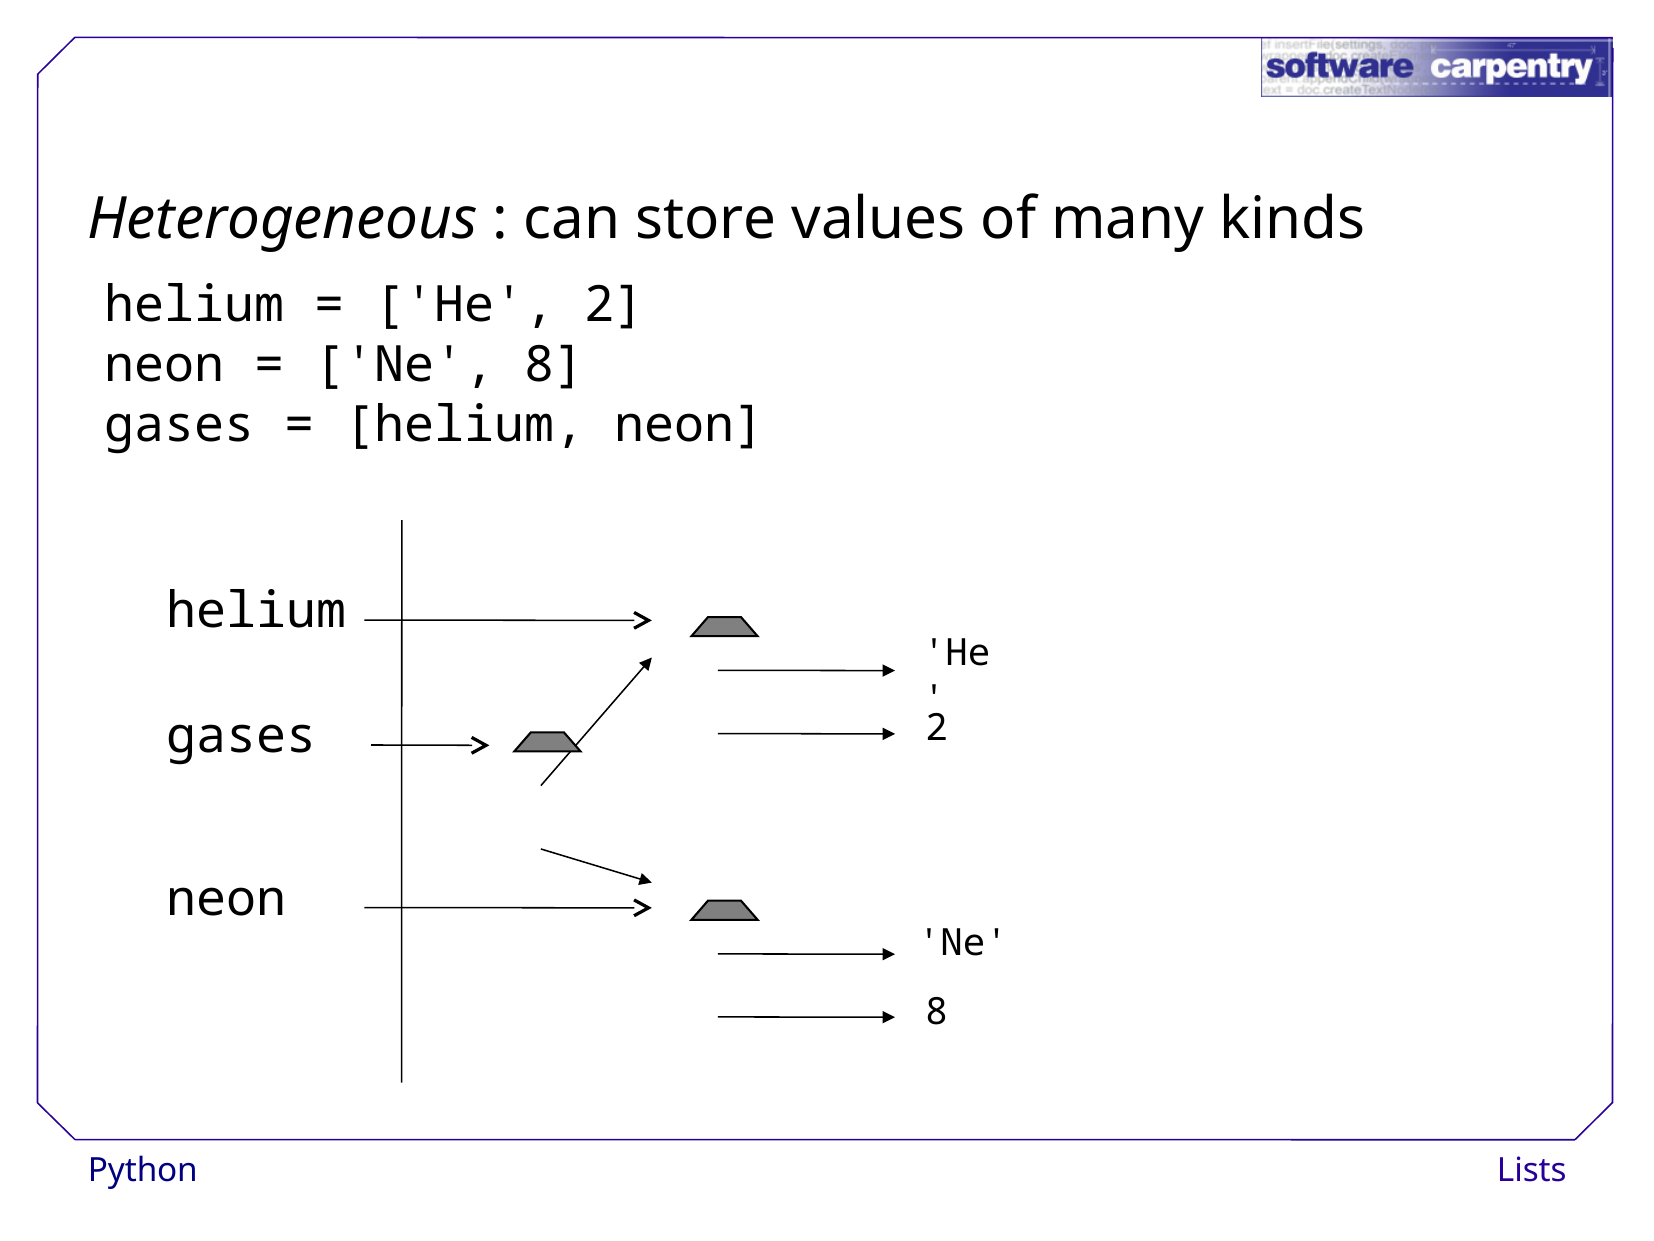

Heterogeneous : can store values of many kinds
helium = ['He', 2]
neon = ['Ne', 8]
gases = [helium, neon]
helium
'He'
| |
| --- |
| |
2
gases
| |
| --- |
| |
neon
'Ne'
| |
| --- |
| |
8